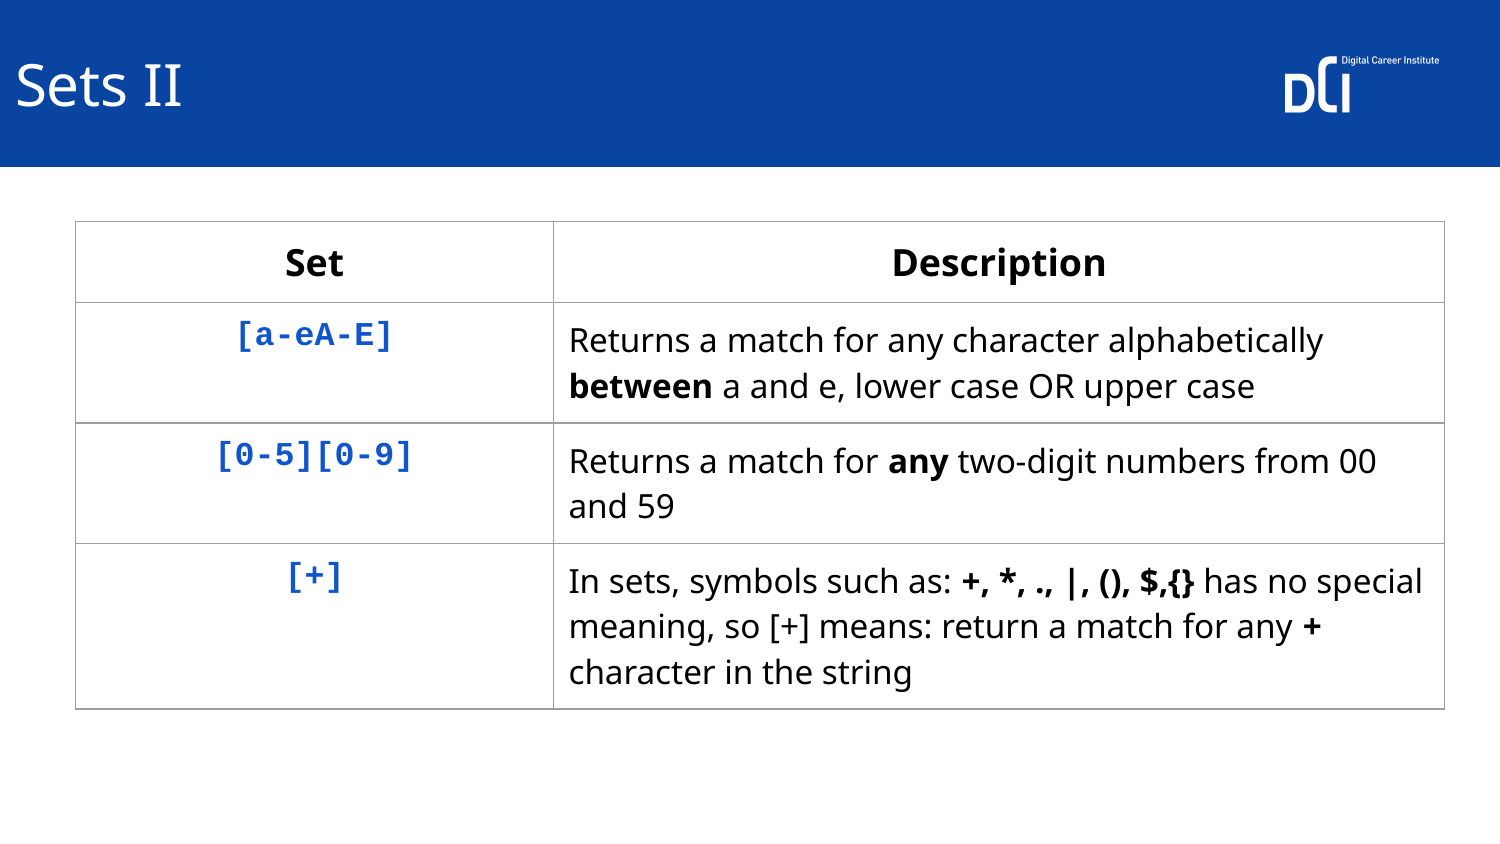

# Sets II
| Set | Description |
| --- | --- |
| [a-eA-E] | Returns a match for any character alphabetically between a and e, lower case OR upper case |
| [0-5][0-9] | Returns a match for any two-digit numbers from 00 and 59 |
| [+] | In sets, symbols such as: +, \*, ., |, (), $,{} has no special meaning, so [+] means: return a match for any + character in the string |